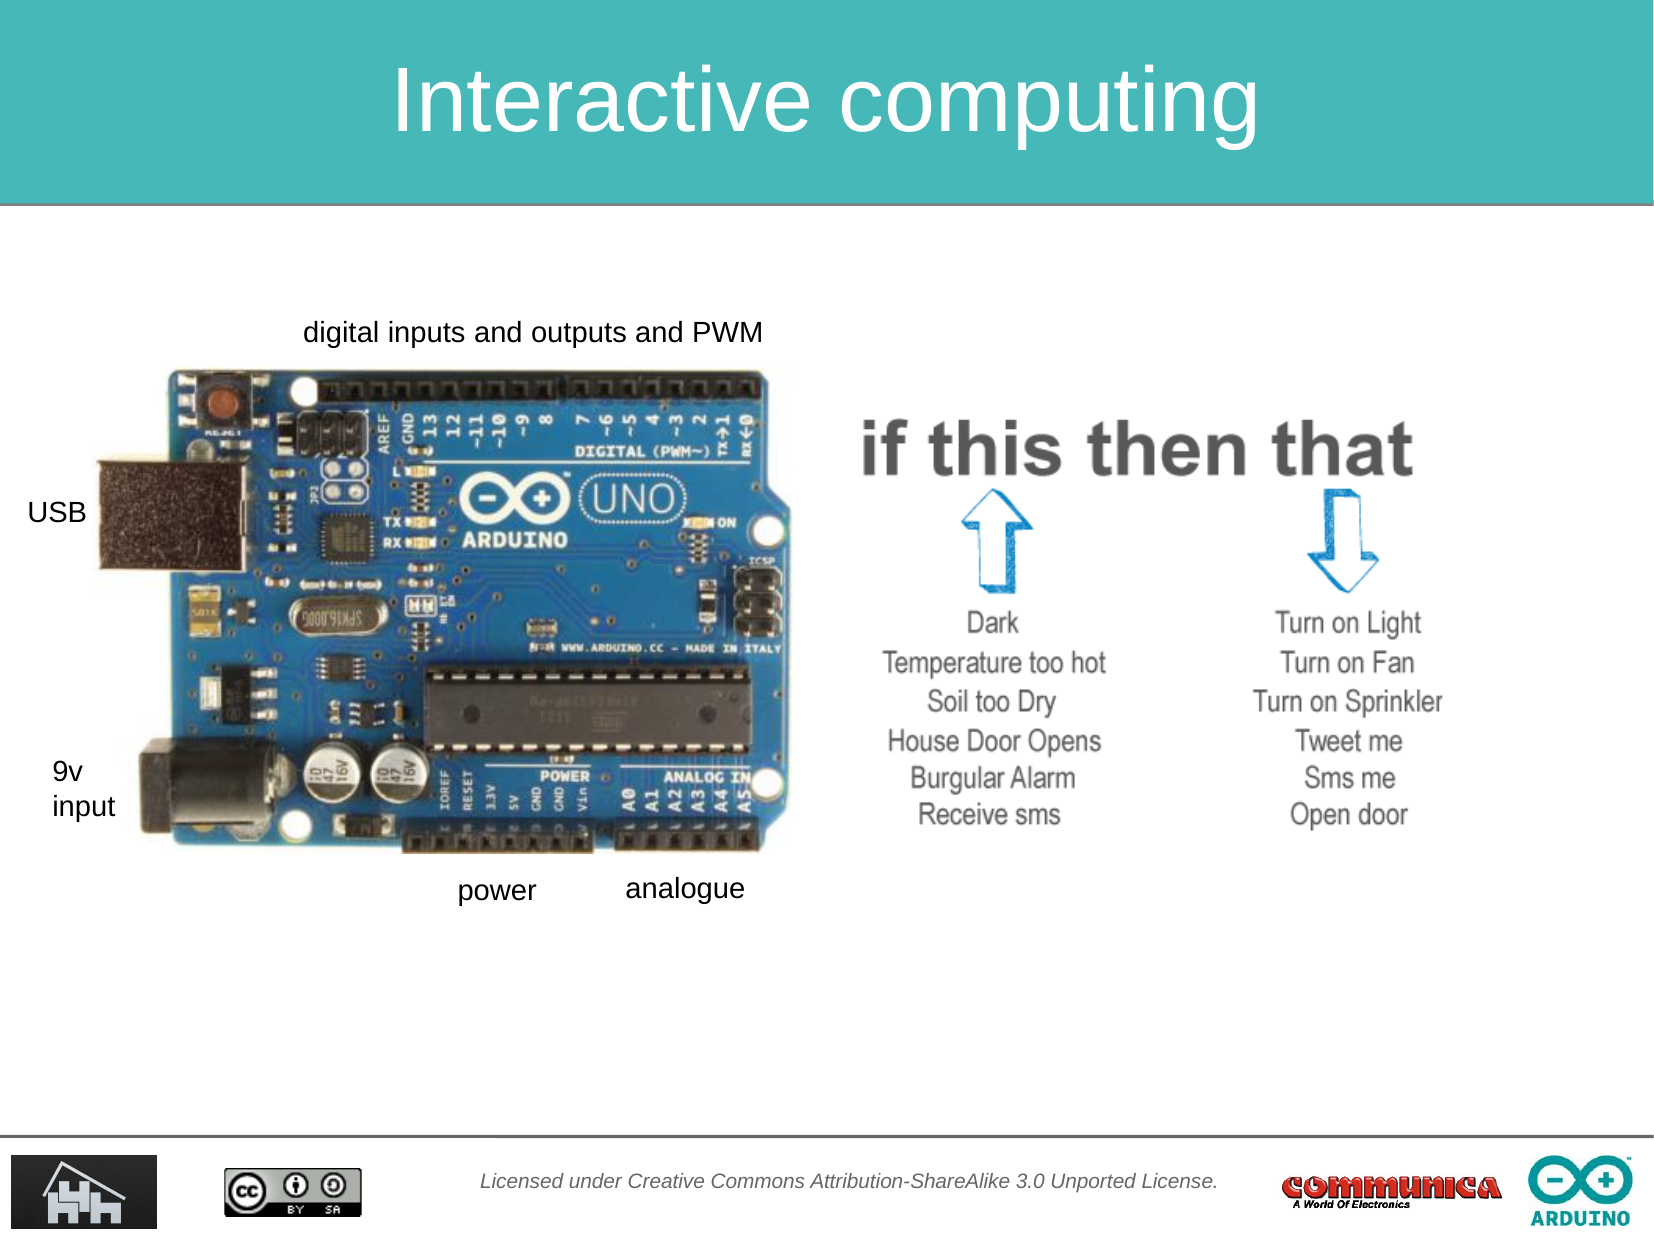

# Interactive computing
digital inputs and outputs and PWM
USB
9v
input
analogue
power